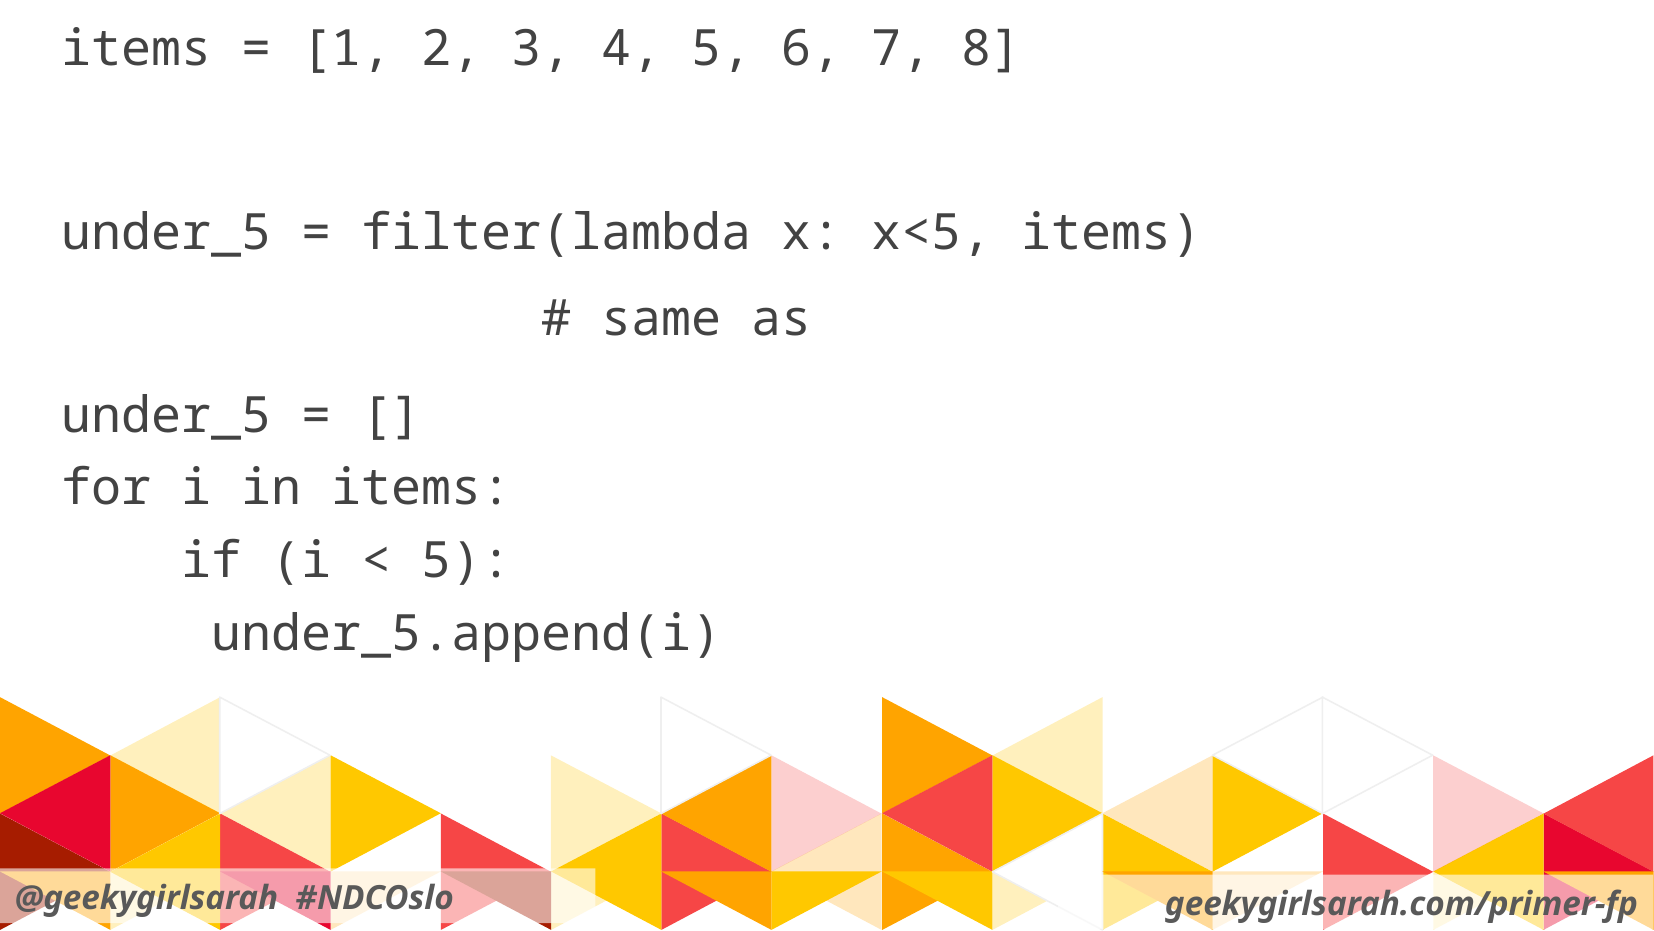

# items = [1, 2, 3, 4, 5, 6, 7, 8]
under_5 = filter(lambda x: x<5, items)
 # same as
under_5 = []
for i in items:
 if (i < 5):
		under_5.append(i)